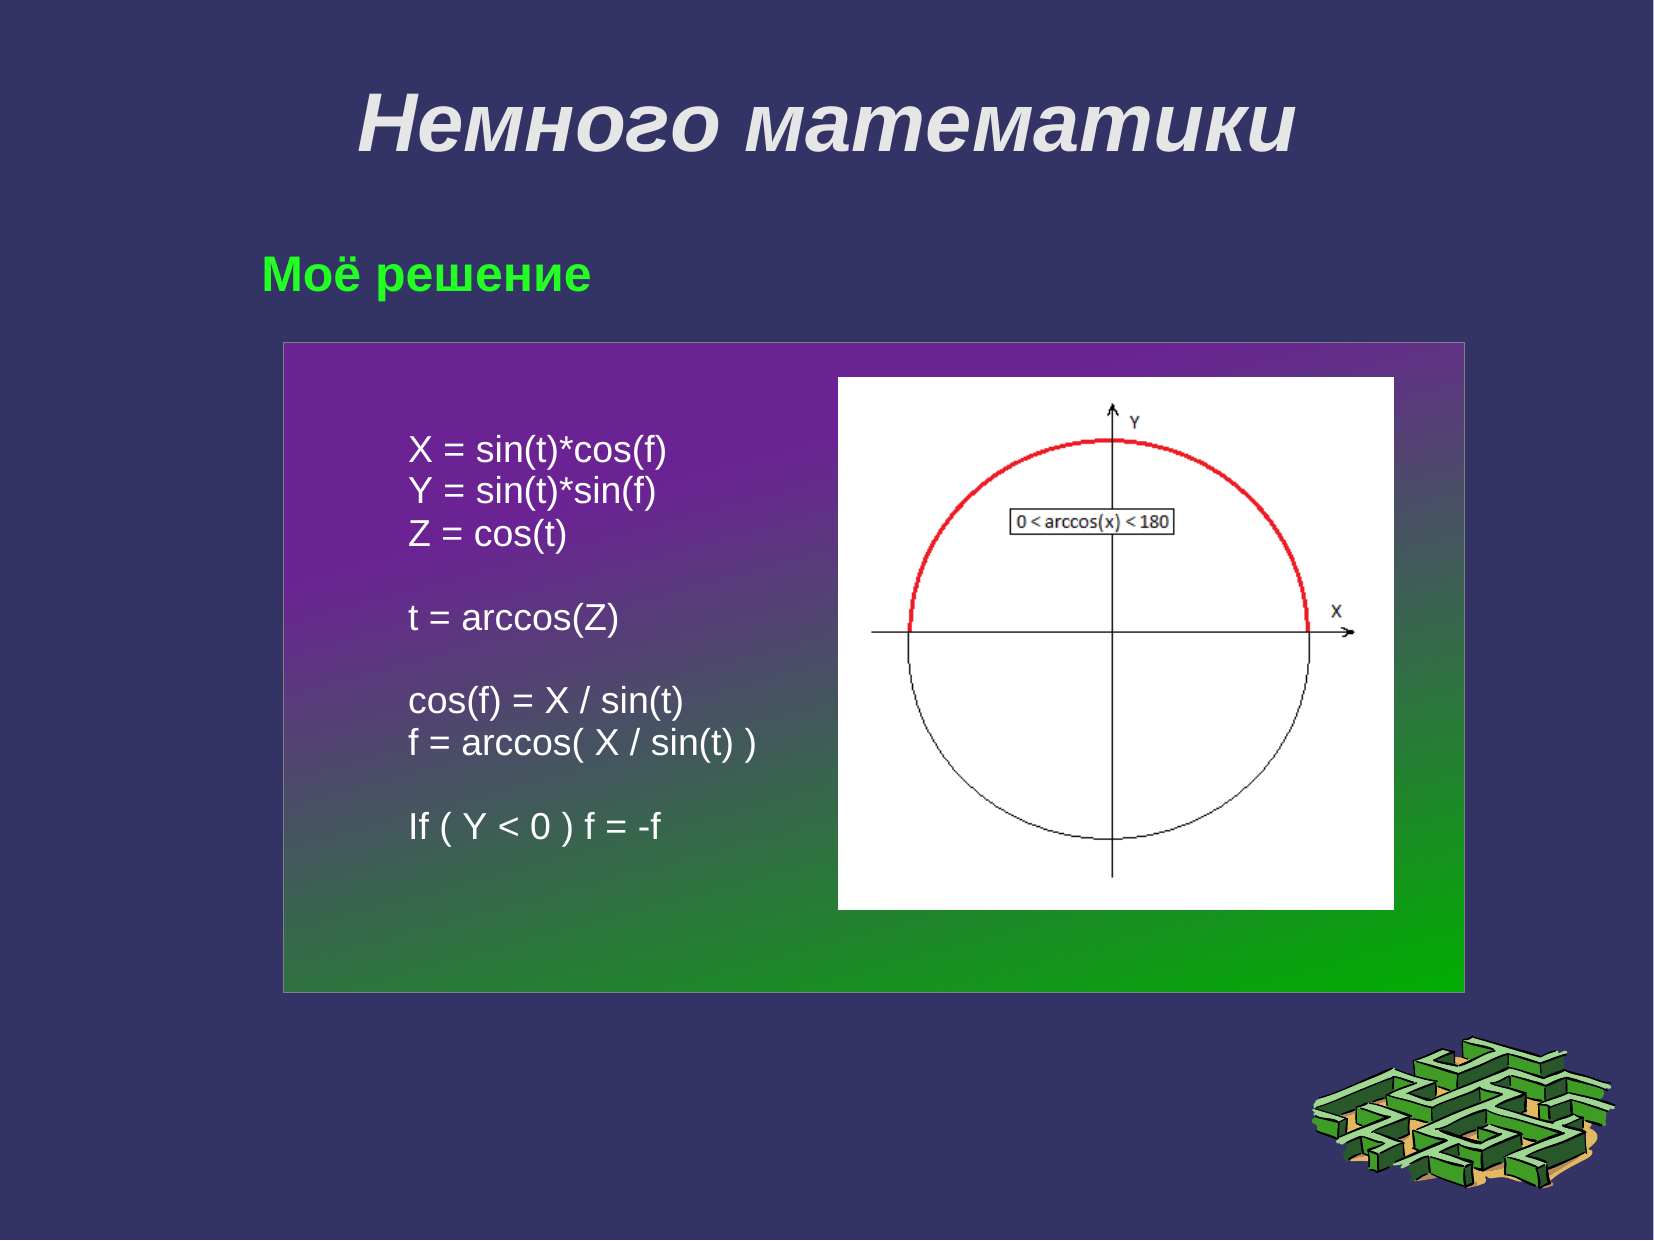

# Немного математики
Моё решение
 X = sin(t)*cos(f)
 Y = sin(t)*sin(f)
 Z = cos(t)
 t = arccos(Z)
 cos(f) = X / sin(t)
 f = arccos( X / sin(t) )
 If ( Y < 0 ) f = -f